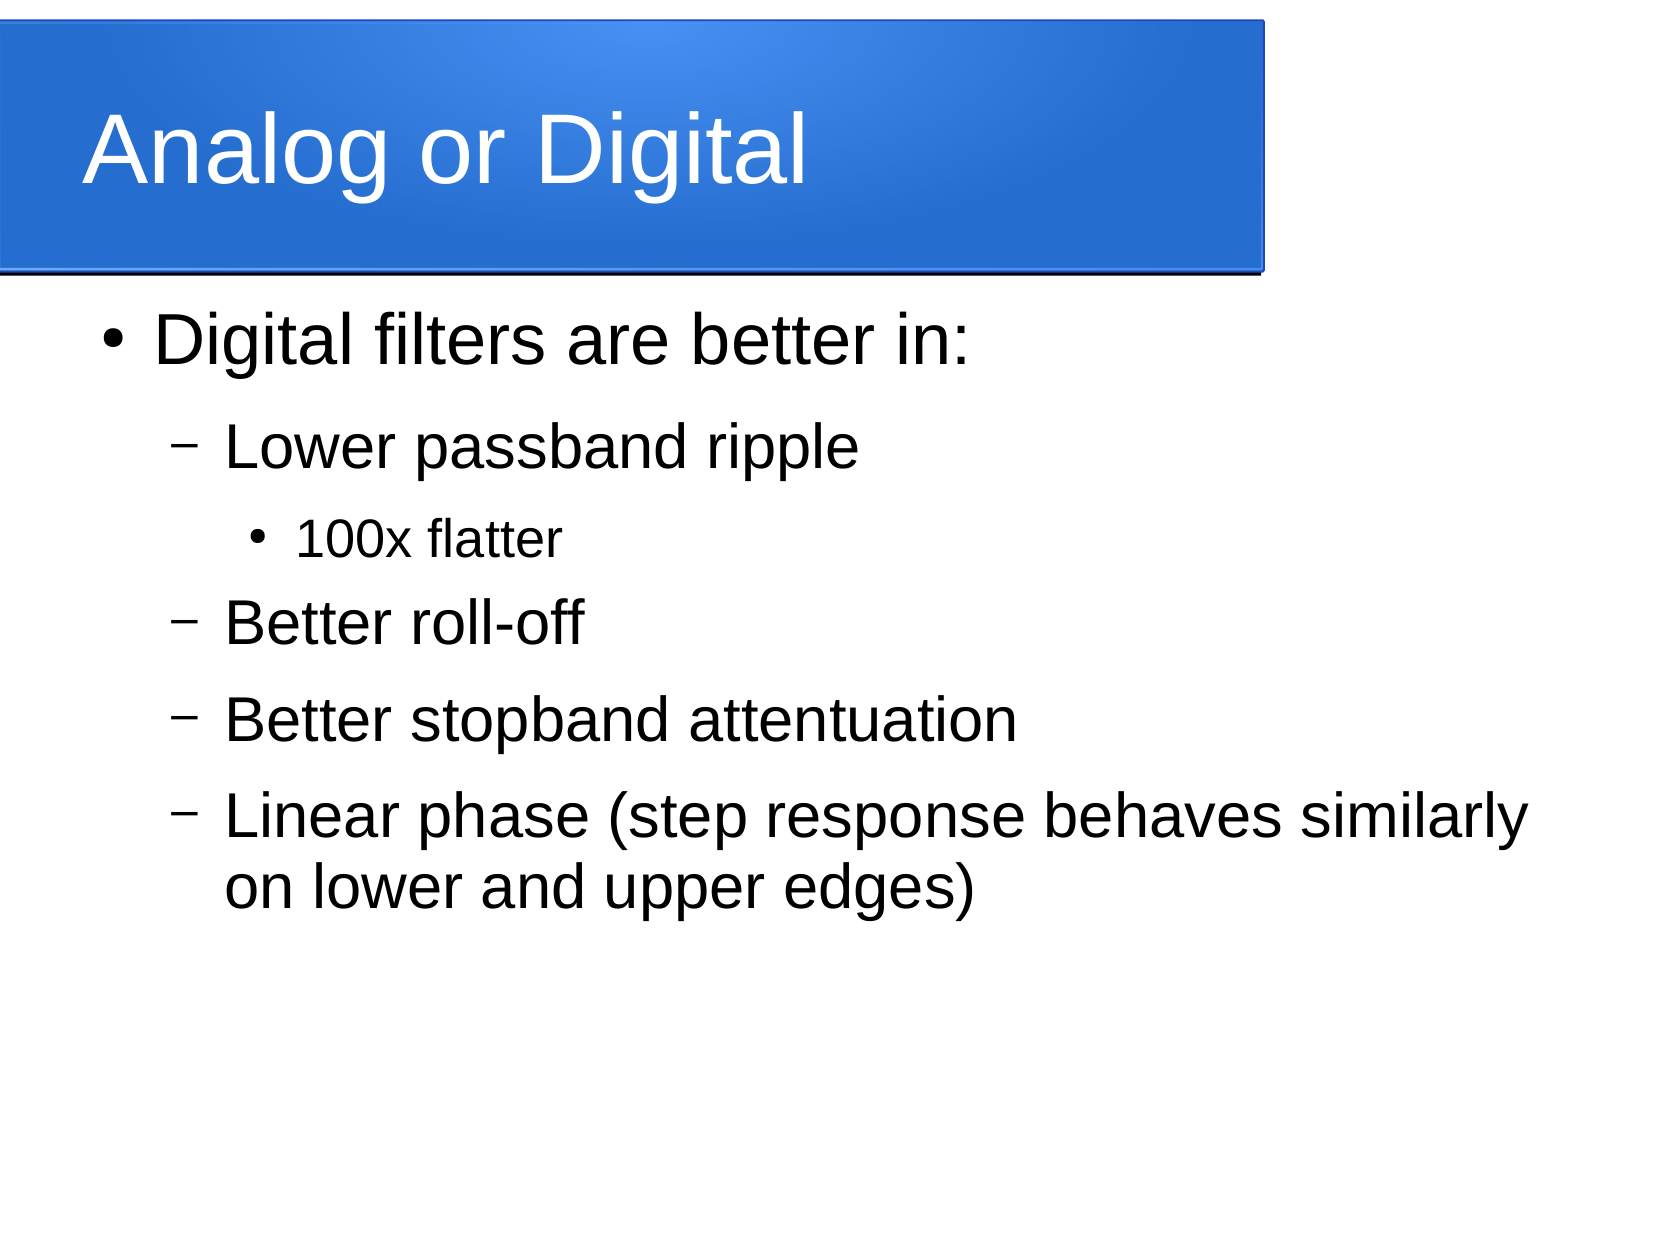

# Analog or Digital
Digital filters are better in:
Lower passband ripple
100x flatter
Better roll-off
Better stopband attentuation
Linear phase (step response behaves similarly on lower and upper edges)